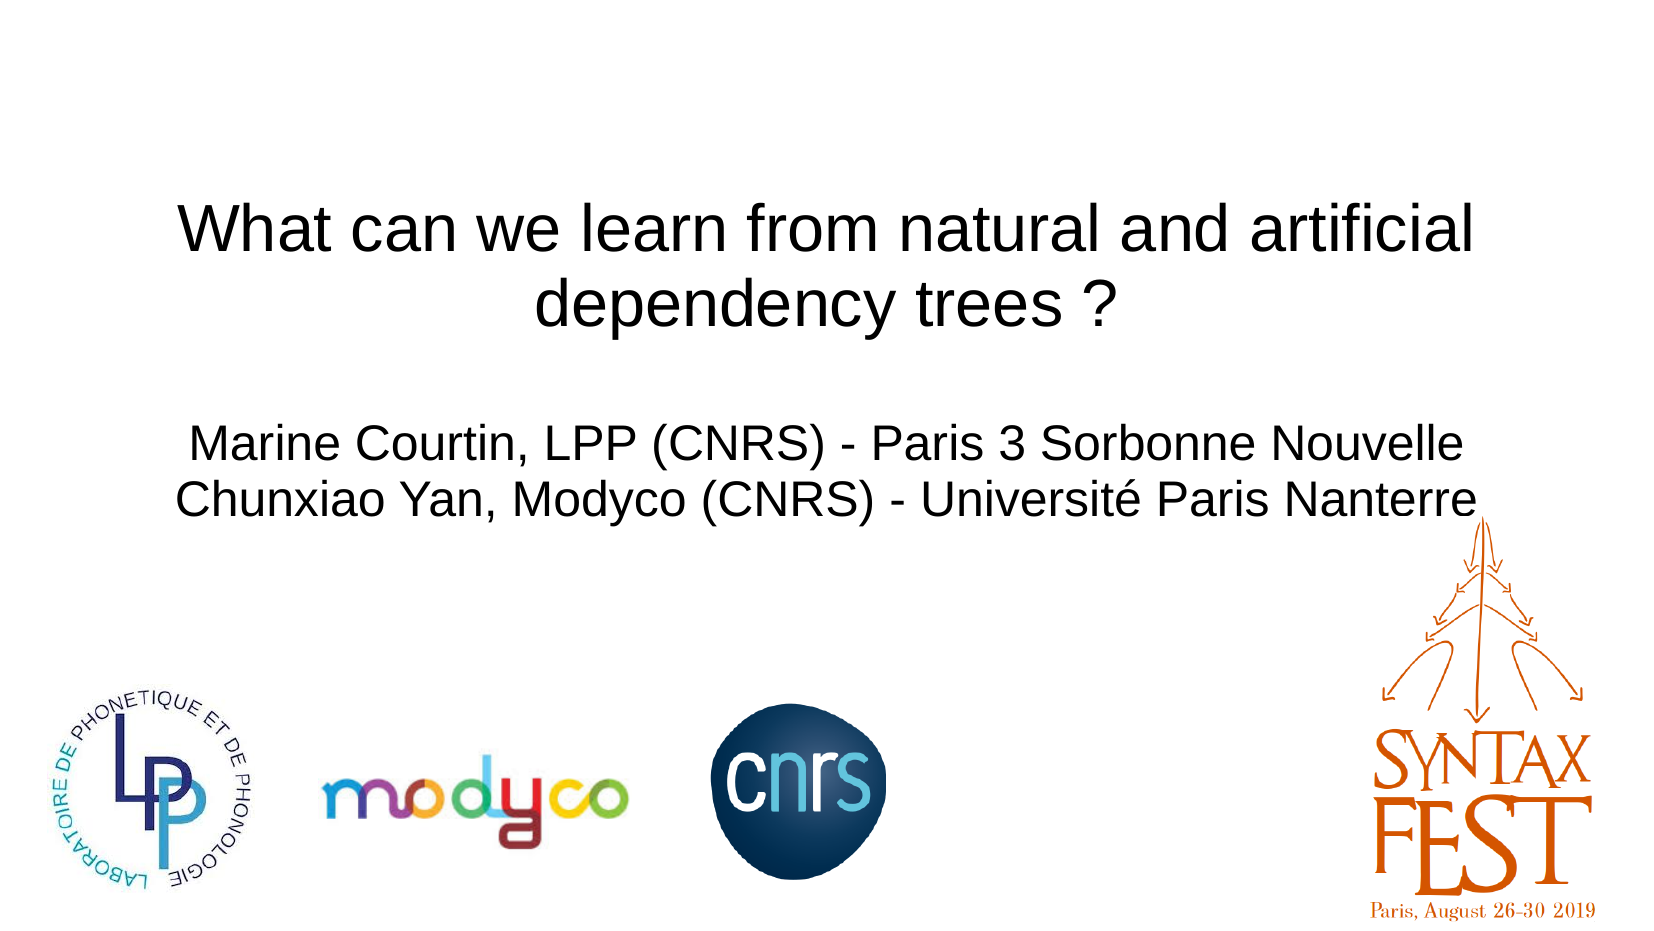

# What can we learn from natural and artificial dependency trees ?
Marine Courtin, LPP (CNRS) - Paris 3 Sorbonne Nouvelle
Chunxiao Yan, Modyco (CNRS) - Université Paris Nanterre